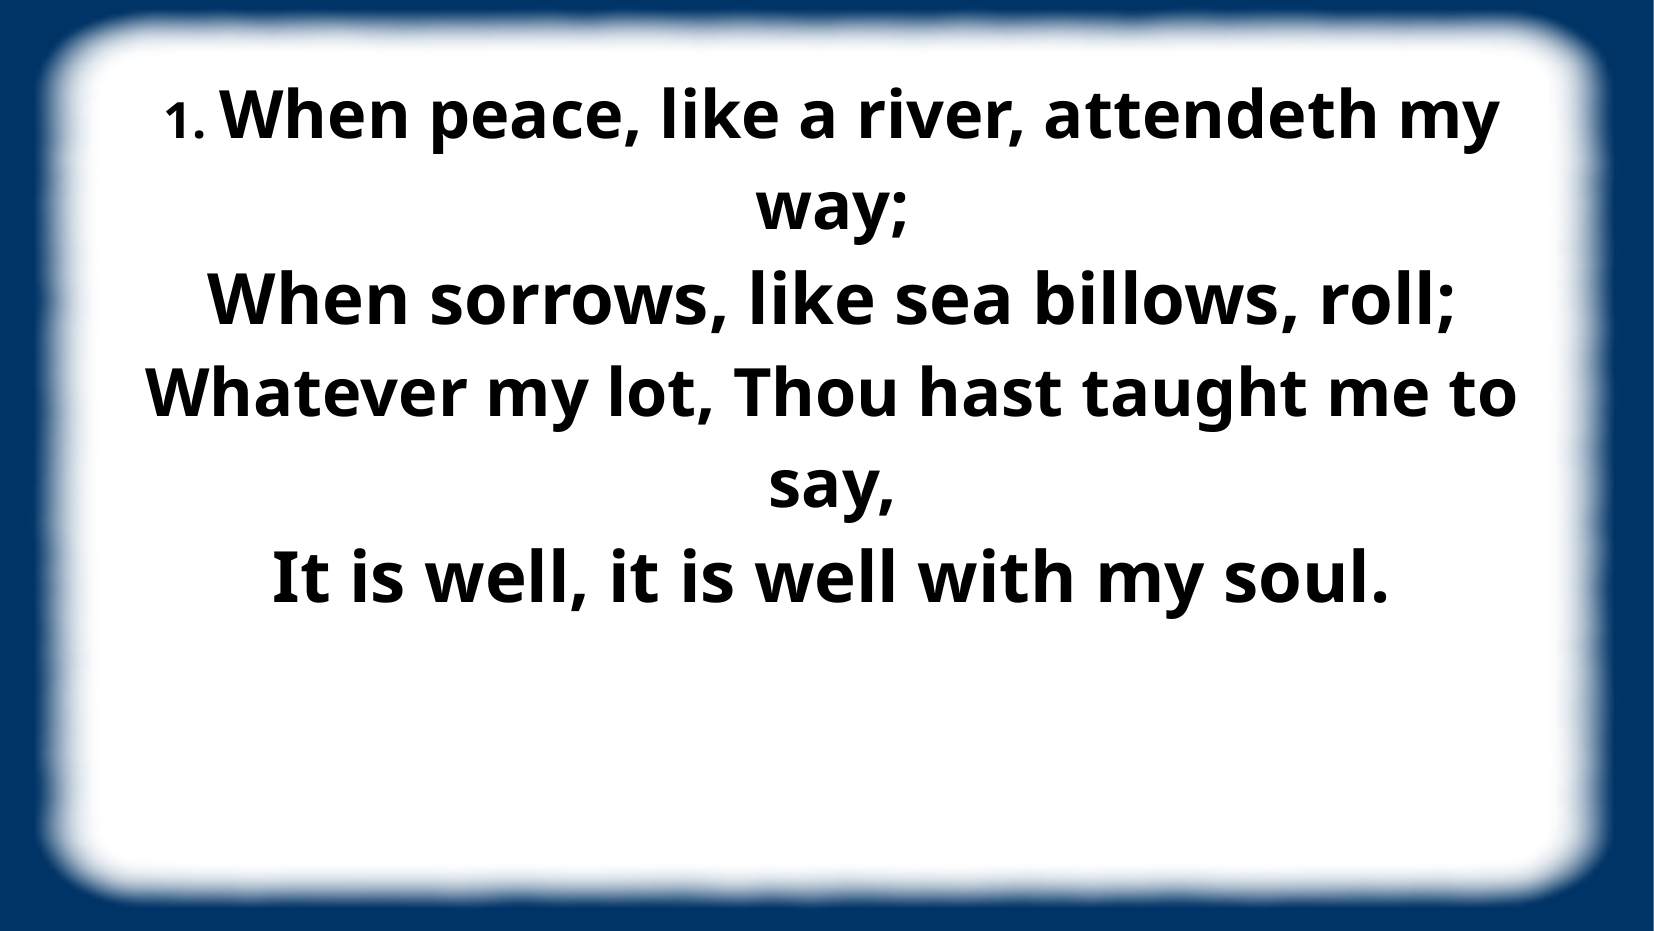

1. When peace, like a river, attendeth my way;
When sorrows, like sea billows, roll;
Whatever my lot, Thou hast taught me to say,
It is well, it is well with my soul.